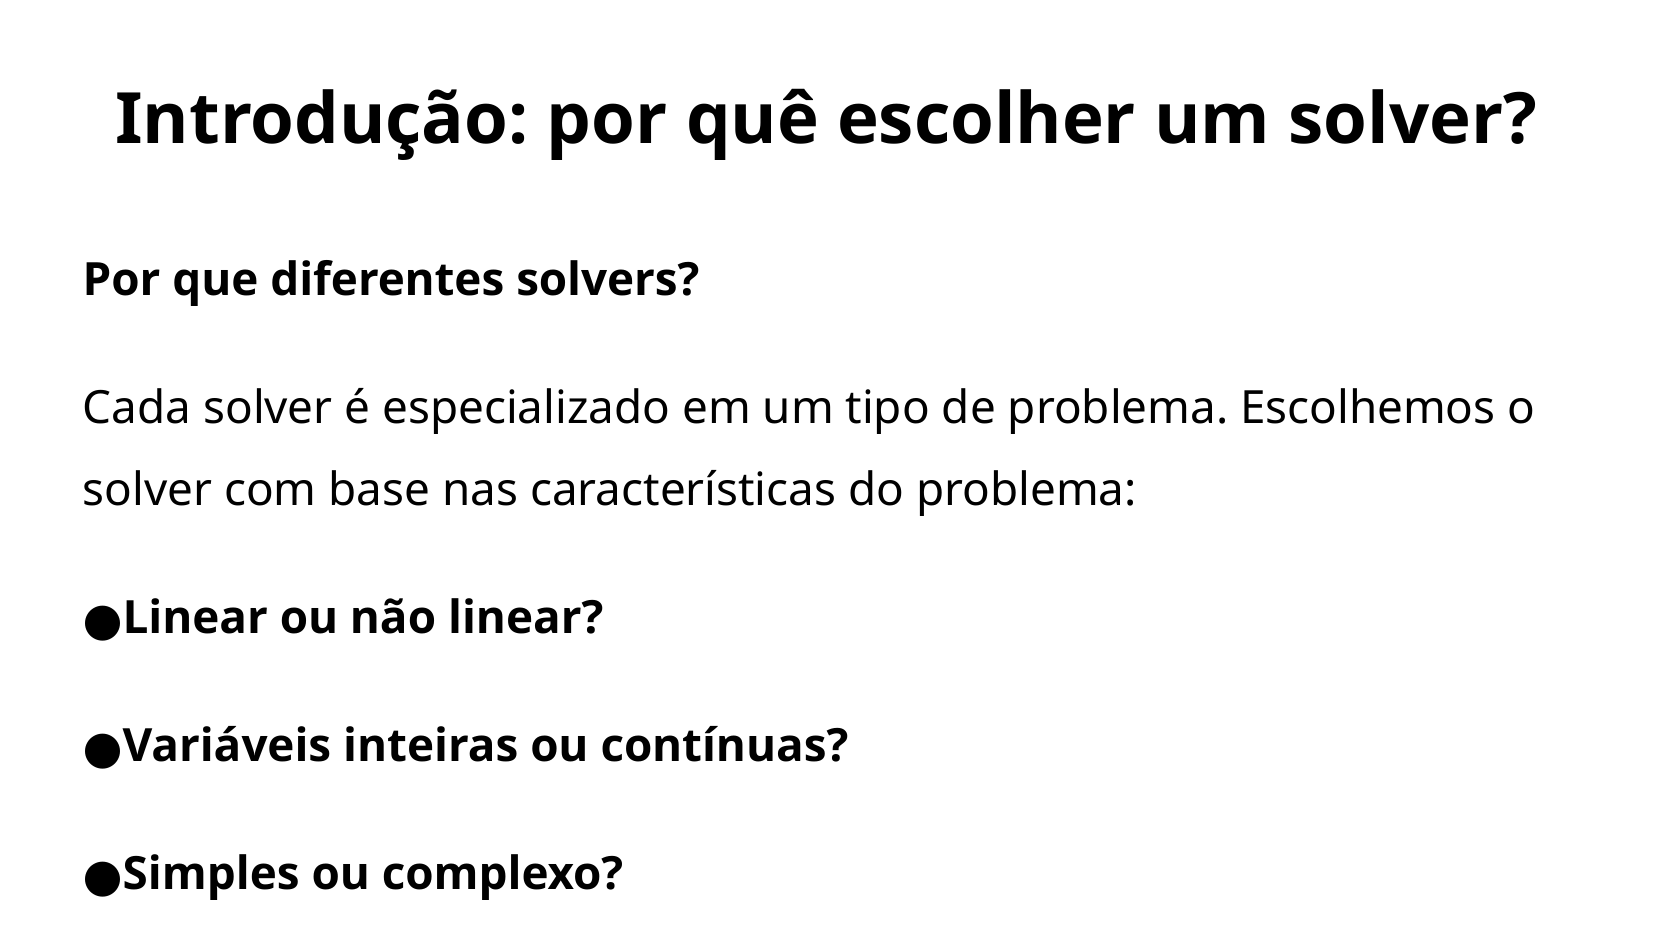

Introdução: por quê escolher um solver?
Por que diferentes solvers?
Cada solver é especializado em um tipo de problema. Escolhemos o solver com base nas características do problema:
Linear ou não linear?
Variáveis inteiras ou contínuas?
Simples ou complexo?